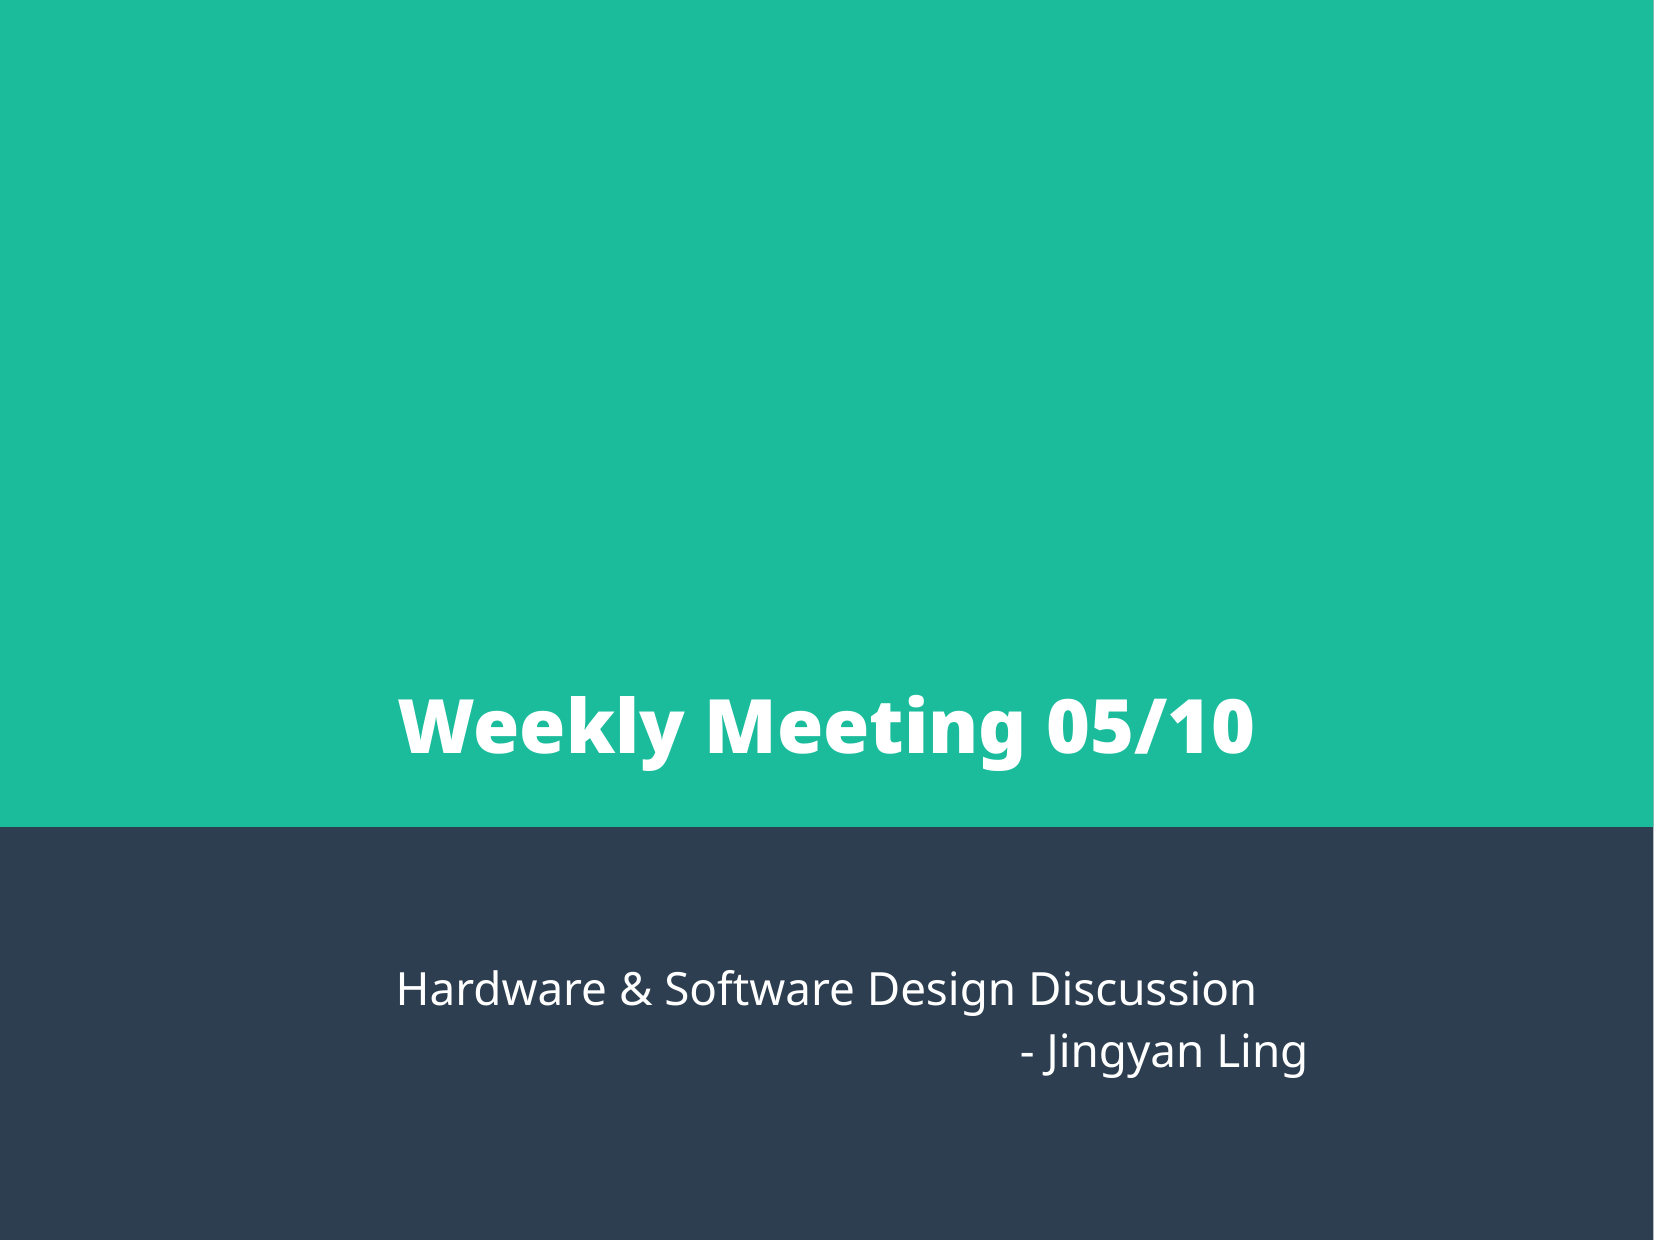

# Weekly Meeting 05/10
Hardware & Software Design Discussion
									- Jingyan Ling